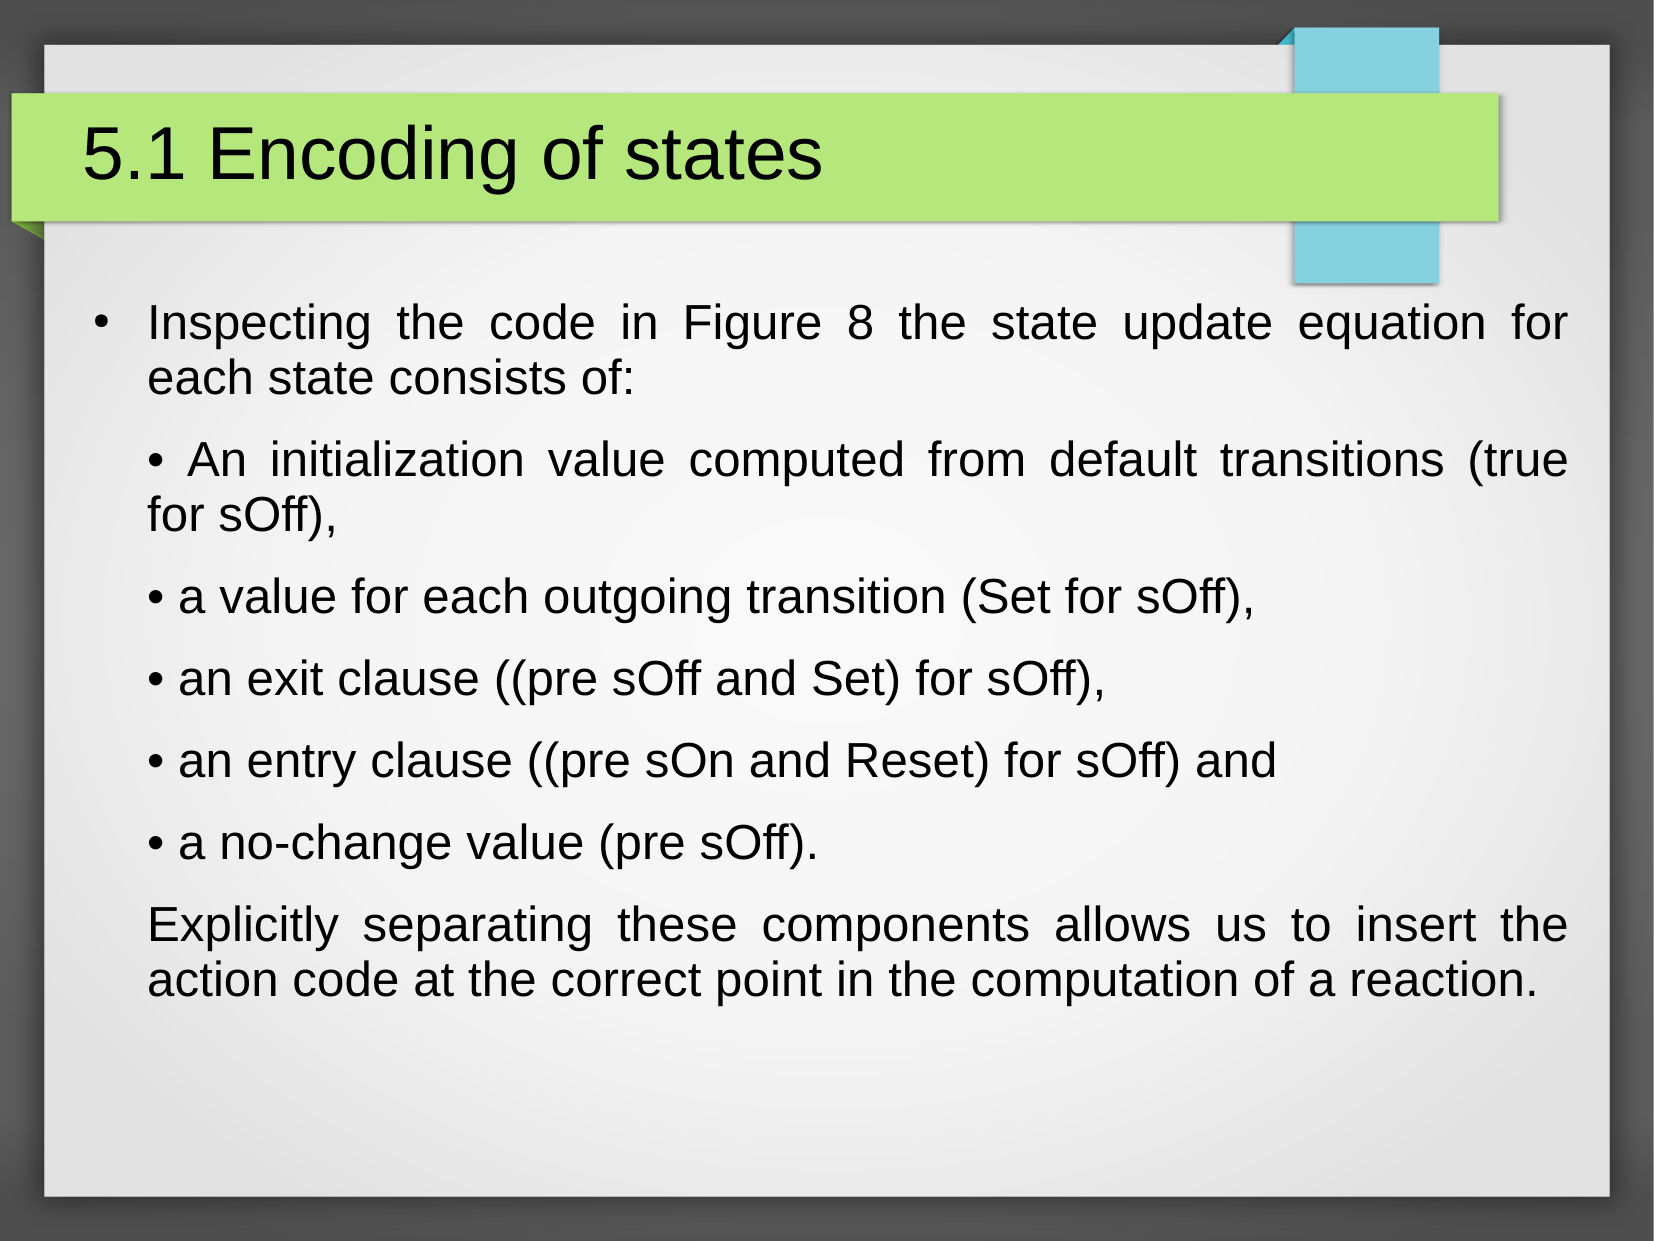

# 5.1 Encoding of states
Inspecting the code in Figure 8 the state update equation for each state consists of:
• An initialization value computed from default transitions (true for sOff),
• a value for each outgoing transition (Set for sOff),
• an exit clause ((pre sOff and Set) for sOff),
• an entry clause ((pre sOn and Reset) for sOff) and
• a no-change value (pre sOff).
Explicitly separating these components allows us to insert the action code at the correct point in the computation of a reaction.